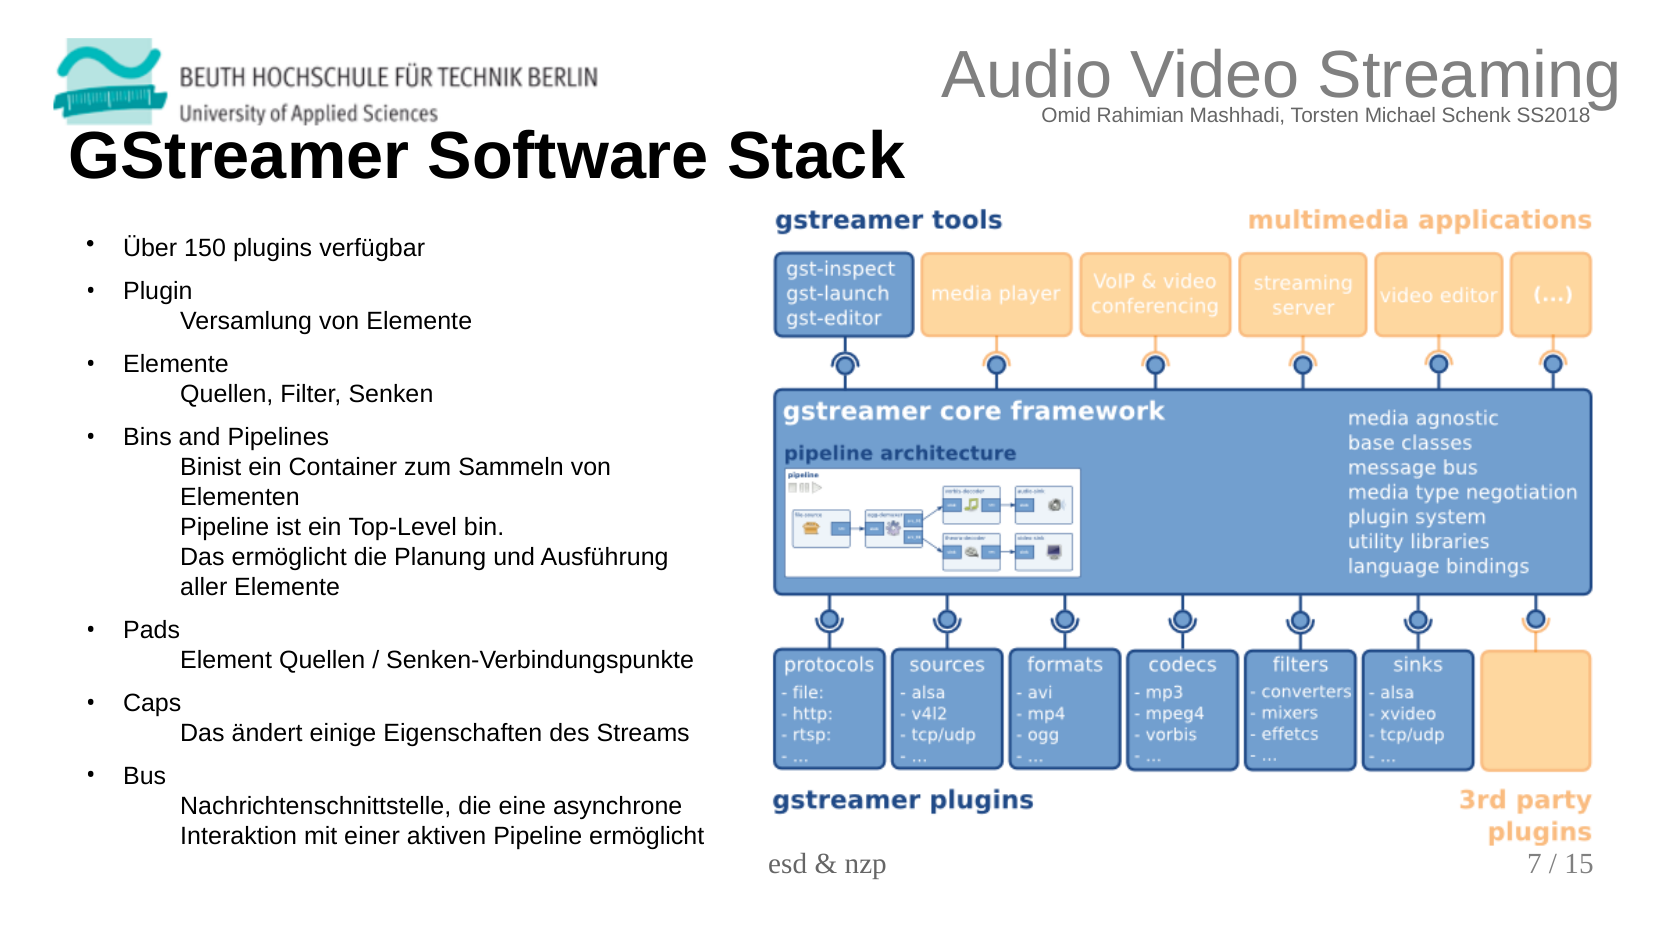

#
Audio Video Streaming
GStreamer Software Stack
Omid Rahimian Mashhadi, Torsten Michael Schenk SS2018
Über 150 plugins verfügbar
Plugin
Versamlung von Elemente
Elemente
Quellen, Filter, Senken
Bins and Pipelines
Binist ein Container zum Sammeln von Elementen
Pipeline ist ein Top-Level bin.
Das ermöglicht die Planung und Ausführung aller Elemente
Pads
Element Quellen / Senken-Verbindungspunkte
Caps
Das ändert einige Eigenschaften des Streams
Bus
Nachrichtenschnittstelle, die eine asynchrone Interaktion mit einer aktiven Pipeline ermöglicht
 / 15
esd & nzp
7